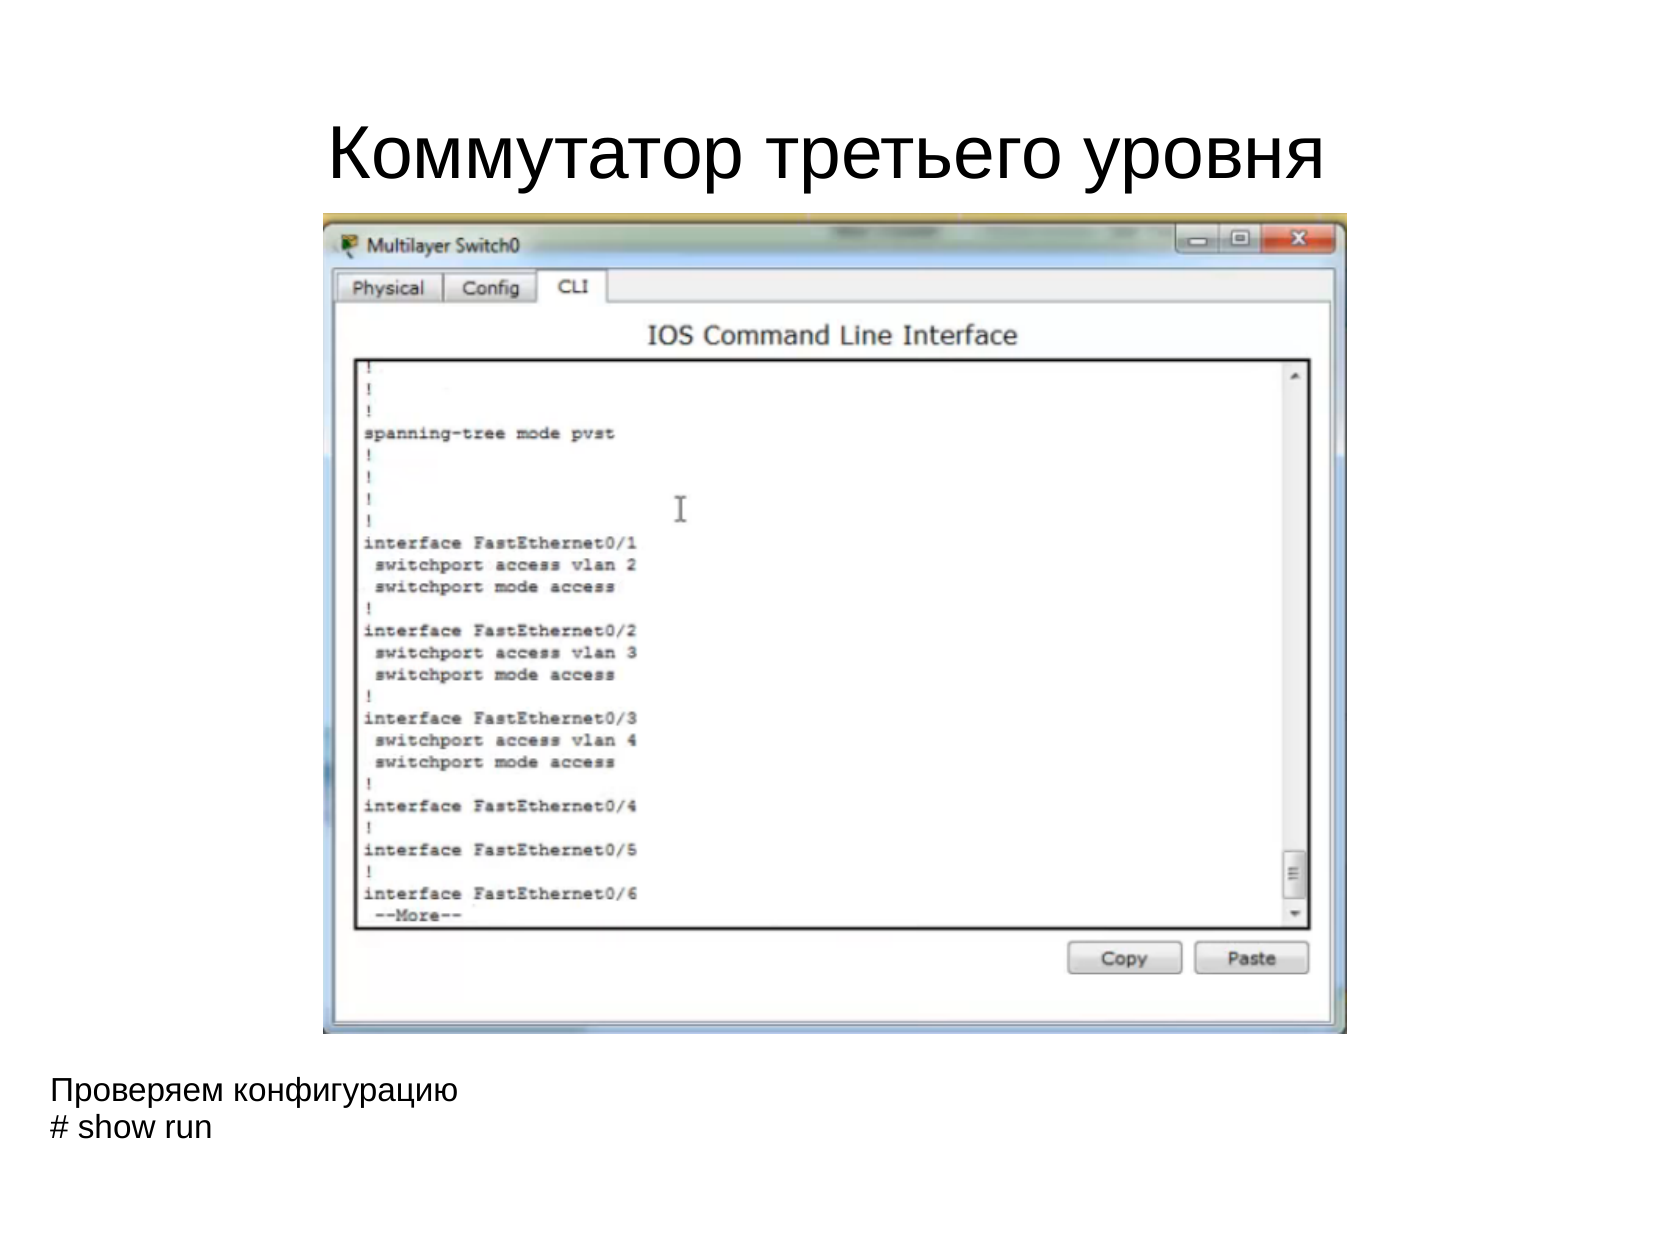

# Коммутатор третьего уровня
Проверяем конфигурацию
# show run